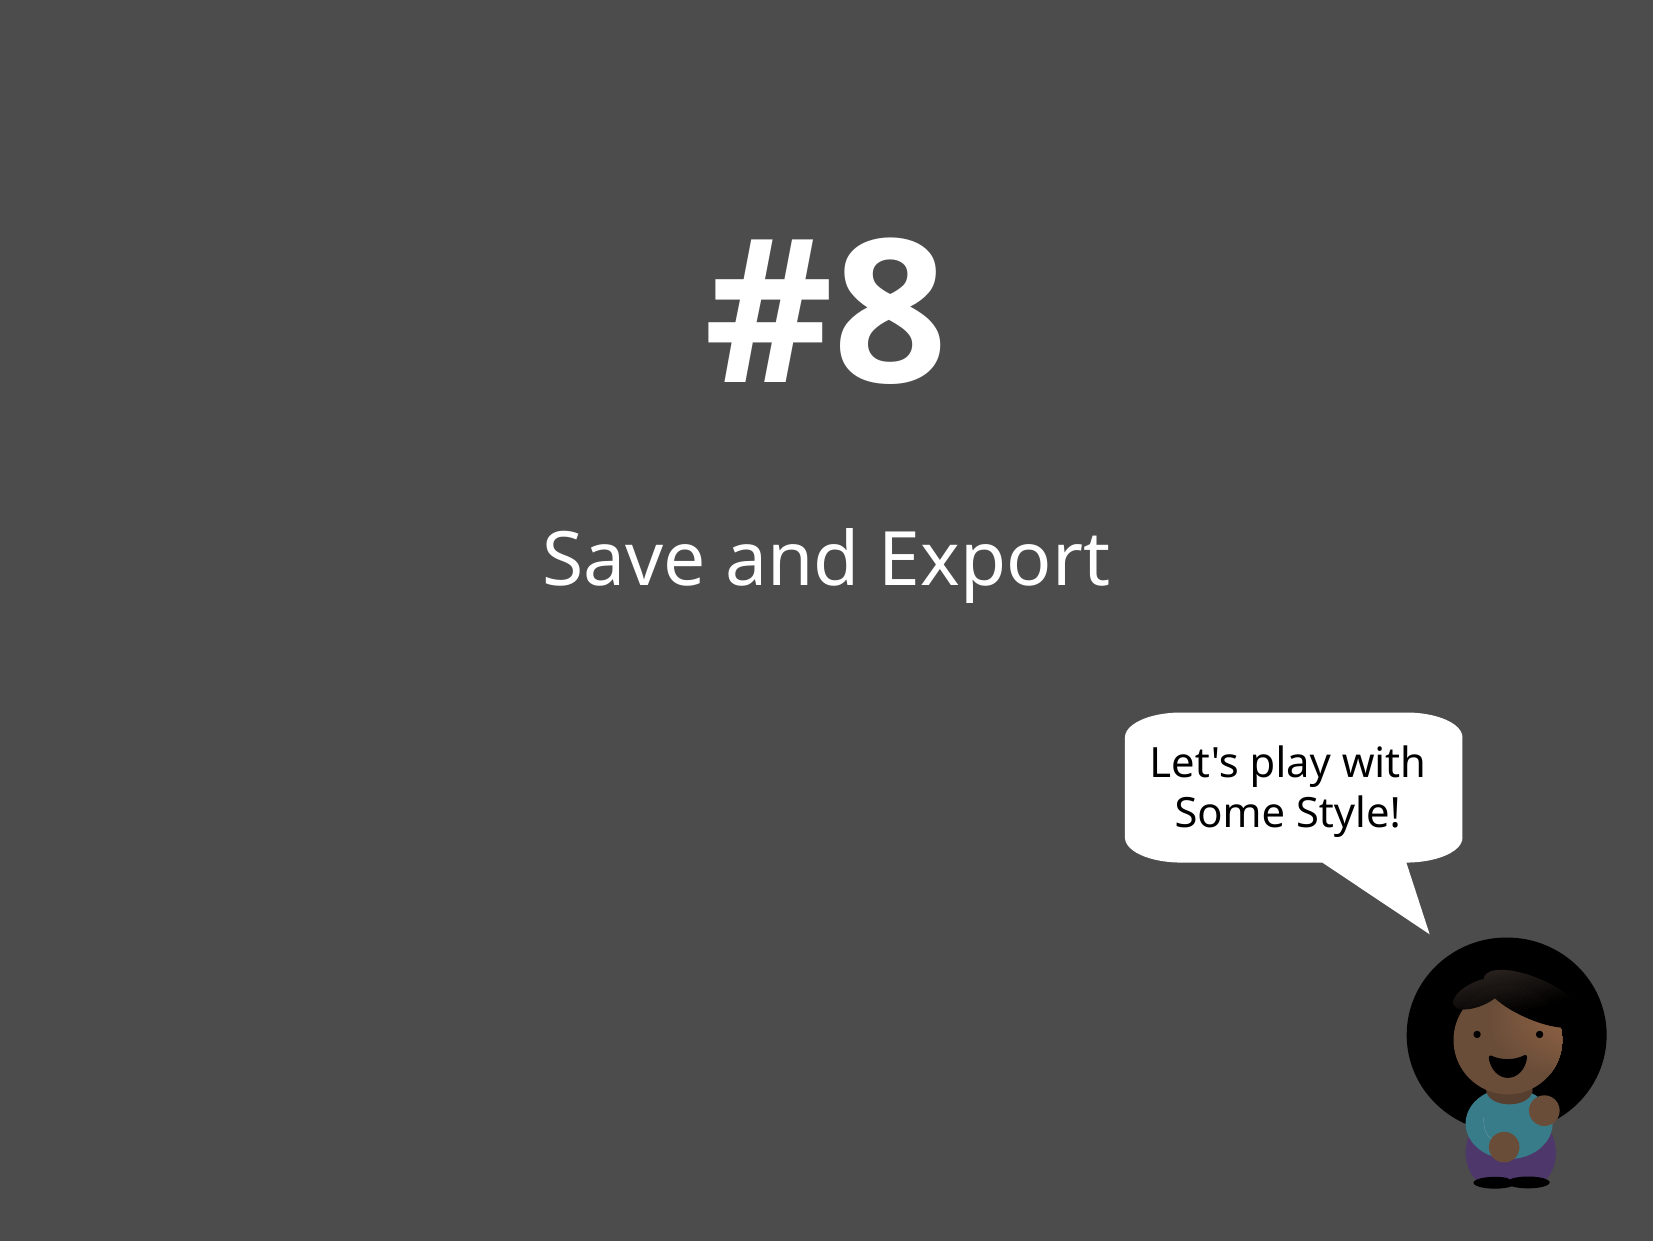

# #8 Save and Export
Let's play with
Some Style!